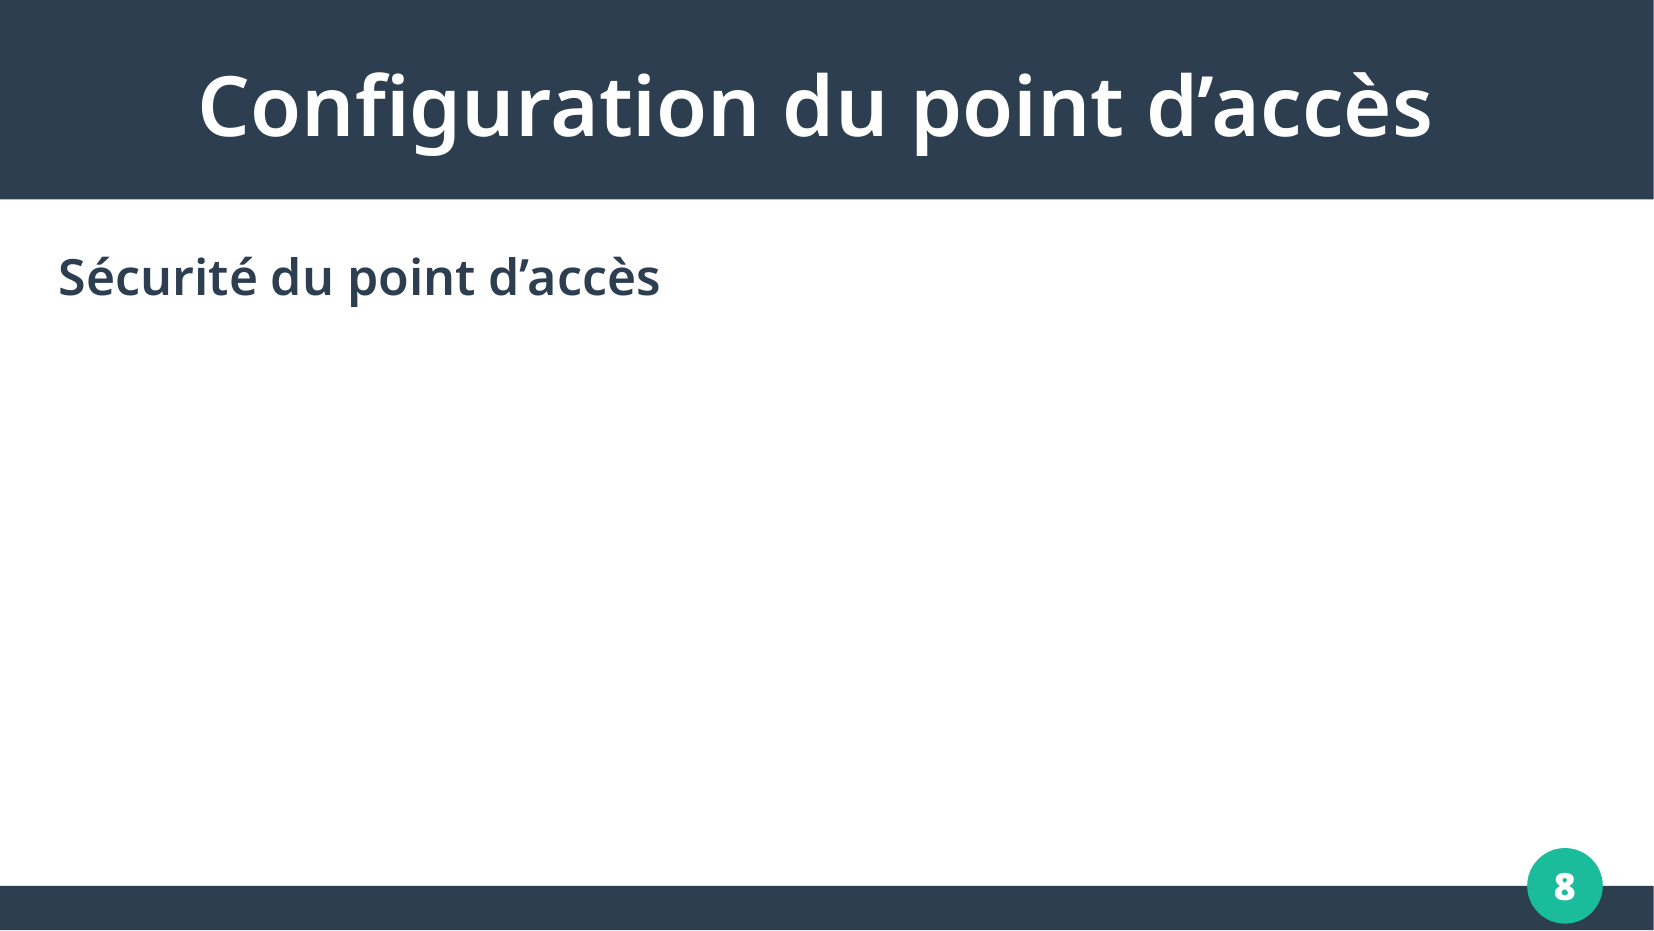

# Configuration du point d’accès
Sécurité du point d’accès